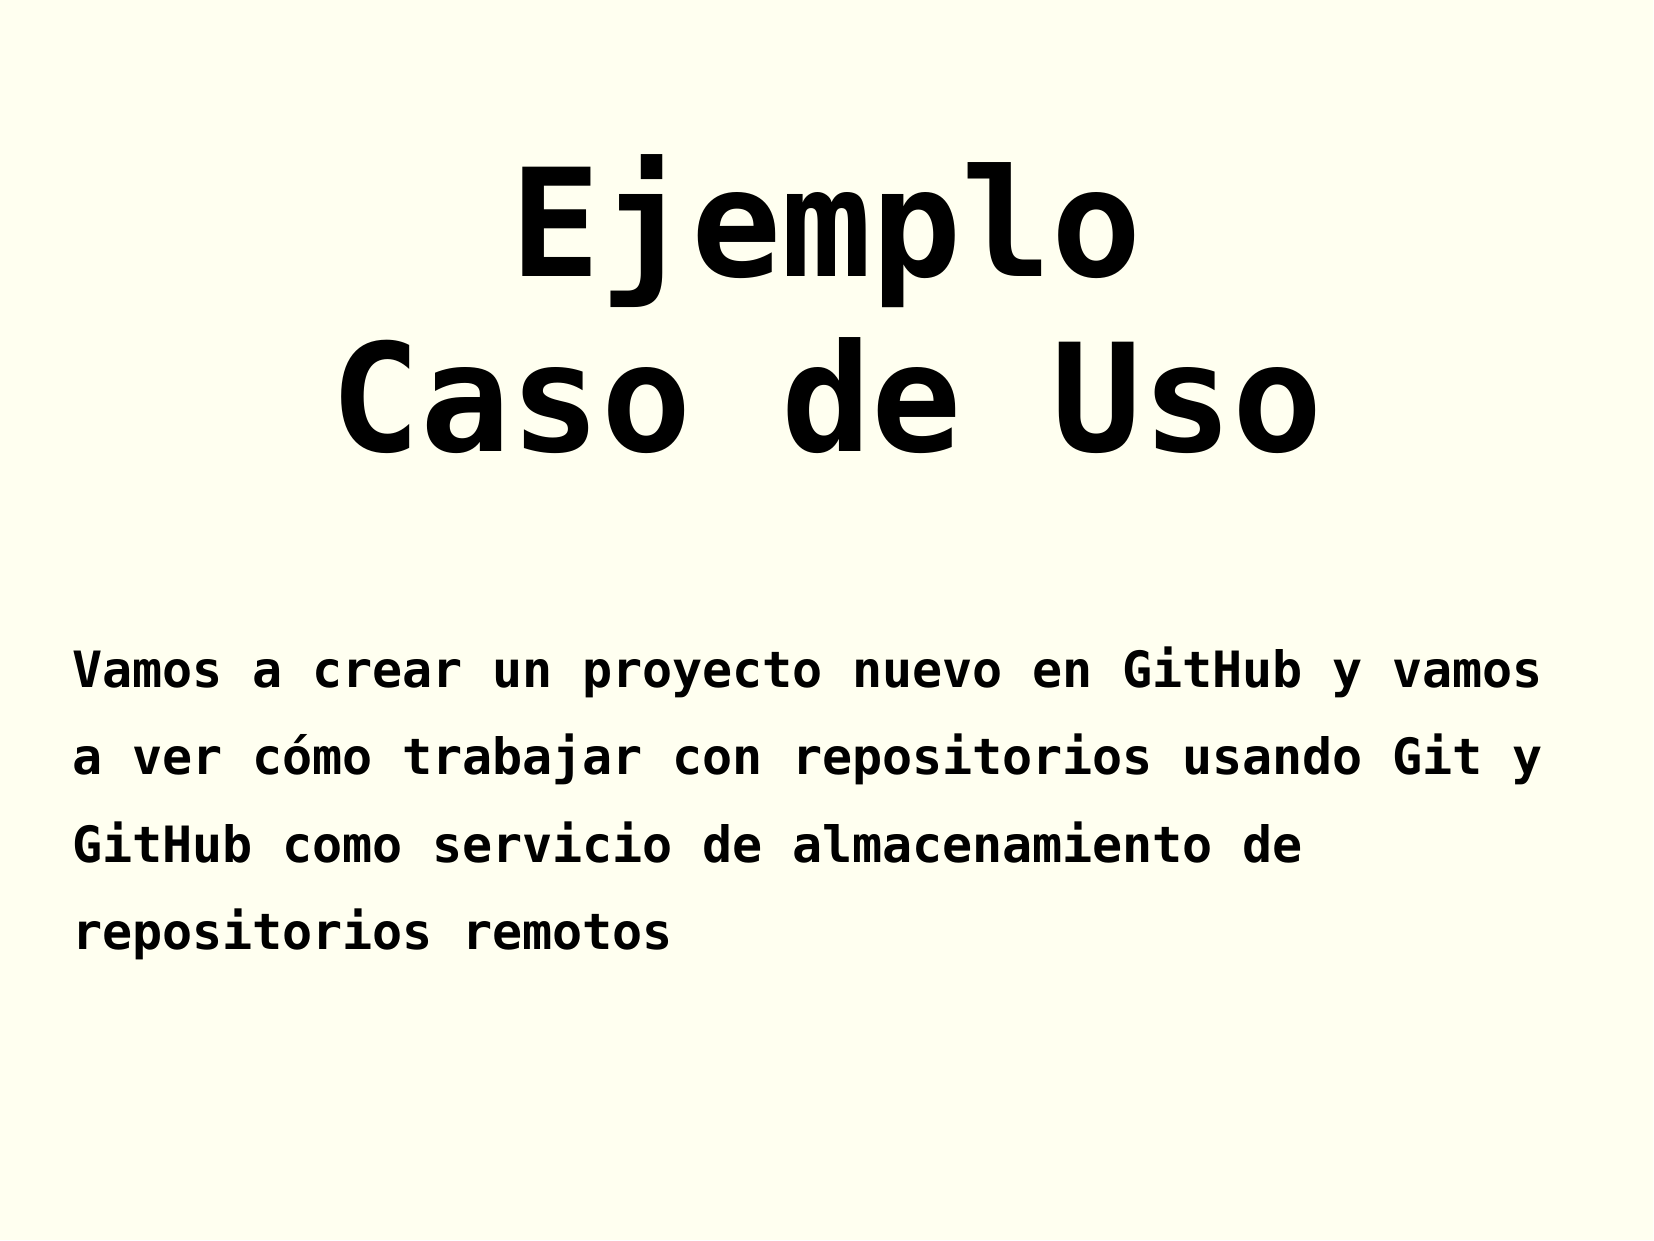

# Ejemplo
Caso de Uso
Vamos a crear un proyecto nuevo en GitHub y vamos a ver cómo trabajar con repositorios usando Git y GitHub como servicio de almacenamiento de repositorios remotos